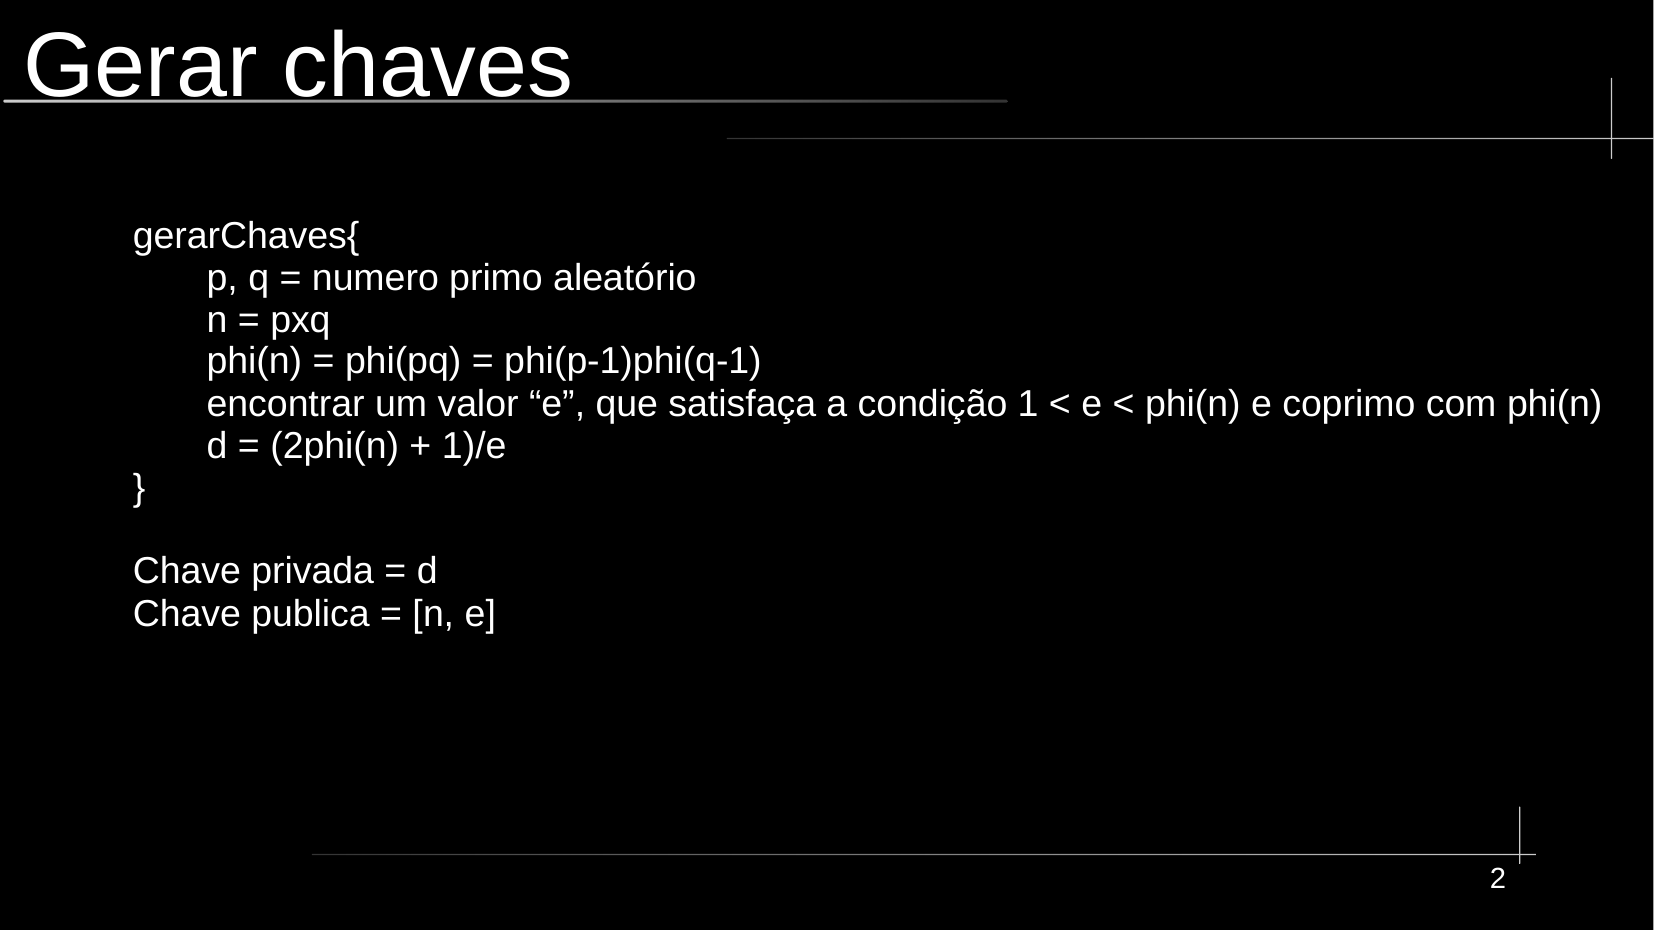

# Gerar chaves
gerarChaves{
	p, q = numero primo aleatório
	n = pxq
	phi(n) = phi(pq) = phi(p-1)phi(q-1)
	encontrar um valor “e”, que satisfaça a condição 1 < e < phi(n) e coprimo com phi(n)
	d = (2phi(n) + 1)/e
}
Chave privada = d
Chave publica = [n, e]
2